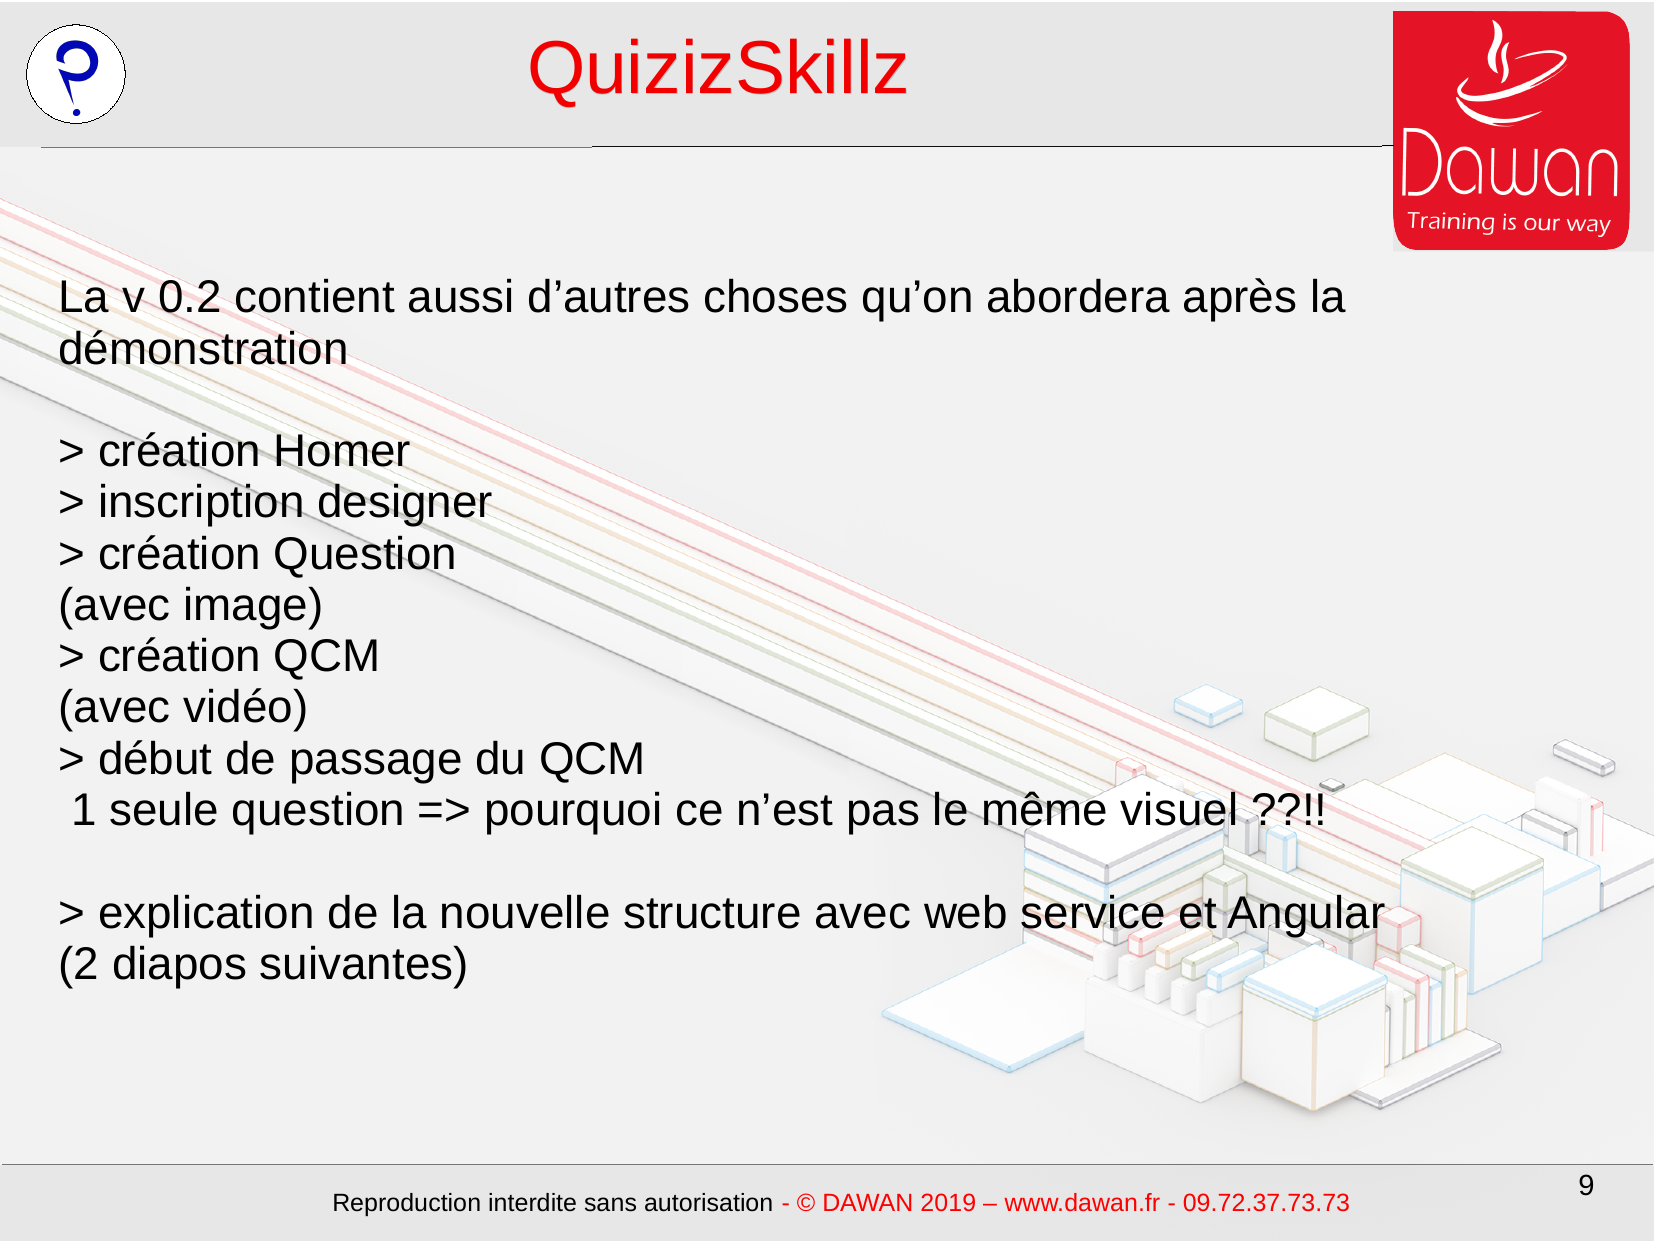

# QuizizSkillz
La v 0.2 contient aussi d’autres choses qu’on abordera après la démonstration
> création Homer
> inscription designer
> création Question
(avec image)
> création QCM
(avec vidéo)
> début de passage du QCM
 1 seule question => pourquoi ce n’est pas le même visuel ??!!
> explication de la nouvelle structure avec web service et Angular
(2 diapos suivantes)
9